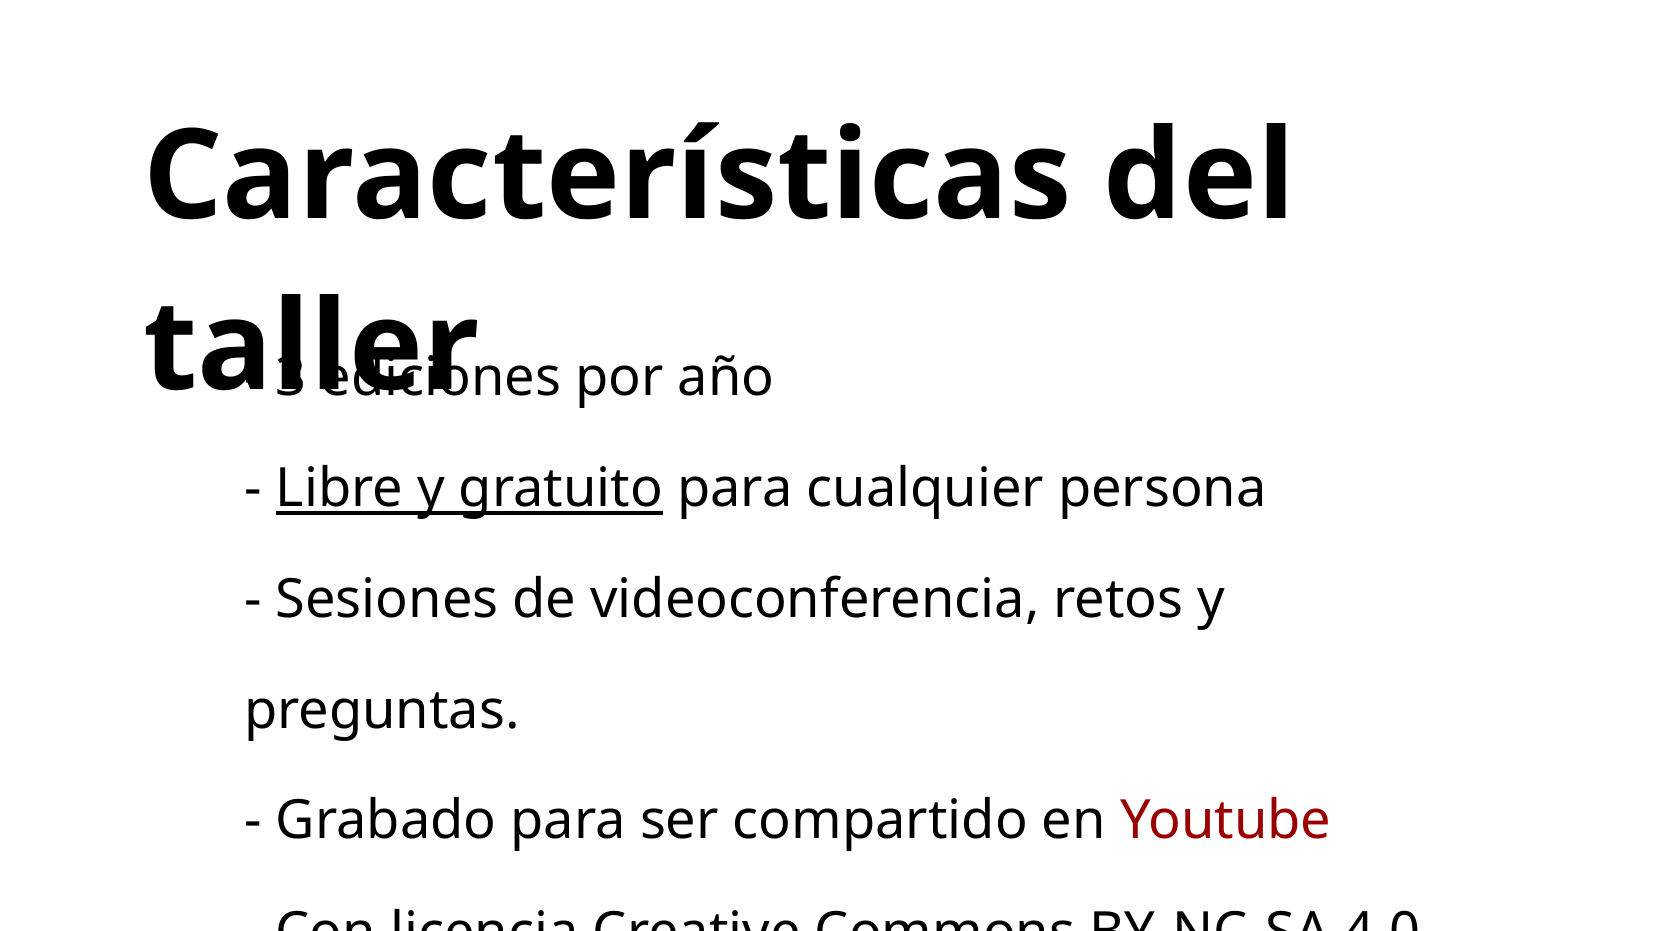

Características del taller
- 3 ediciones por año
- Libre y gratuito para cualquier persona
- Sesiones de videoconferencia, retos y preguntas.
- Grabado para ser compartido en Youtube
- Con licencia Creative Commons BY-NC-SA 4.0